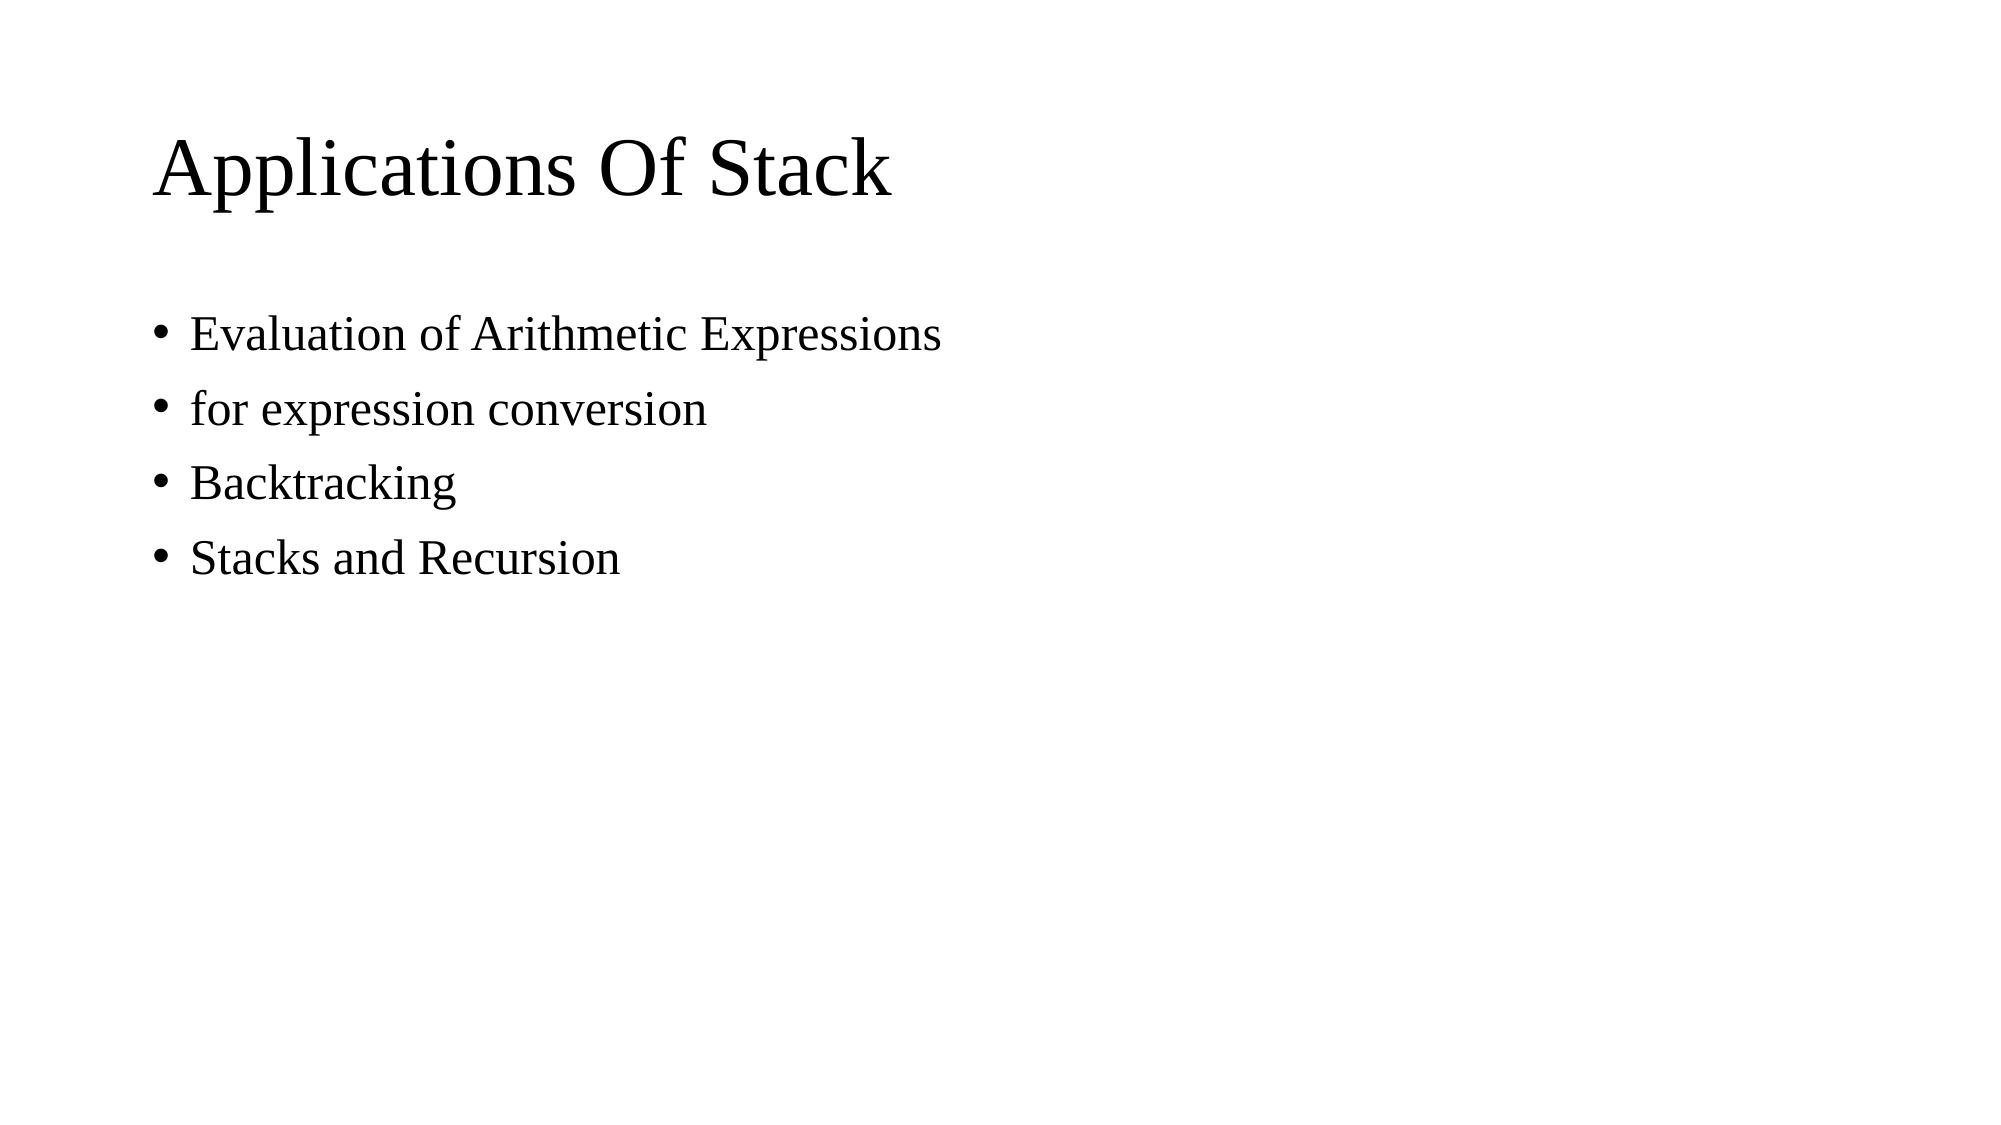

# Applications Of Stack
Evaluation of Arithmetic Expressions
for expression conversion
Backtracking
Stacks and Recursion